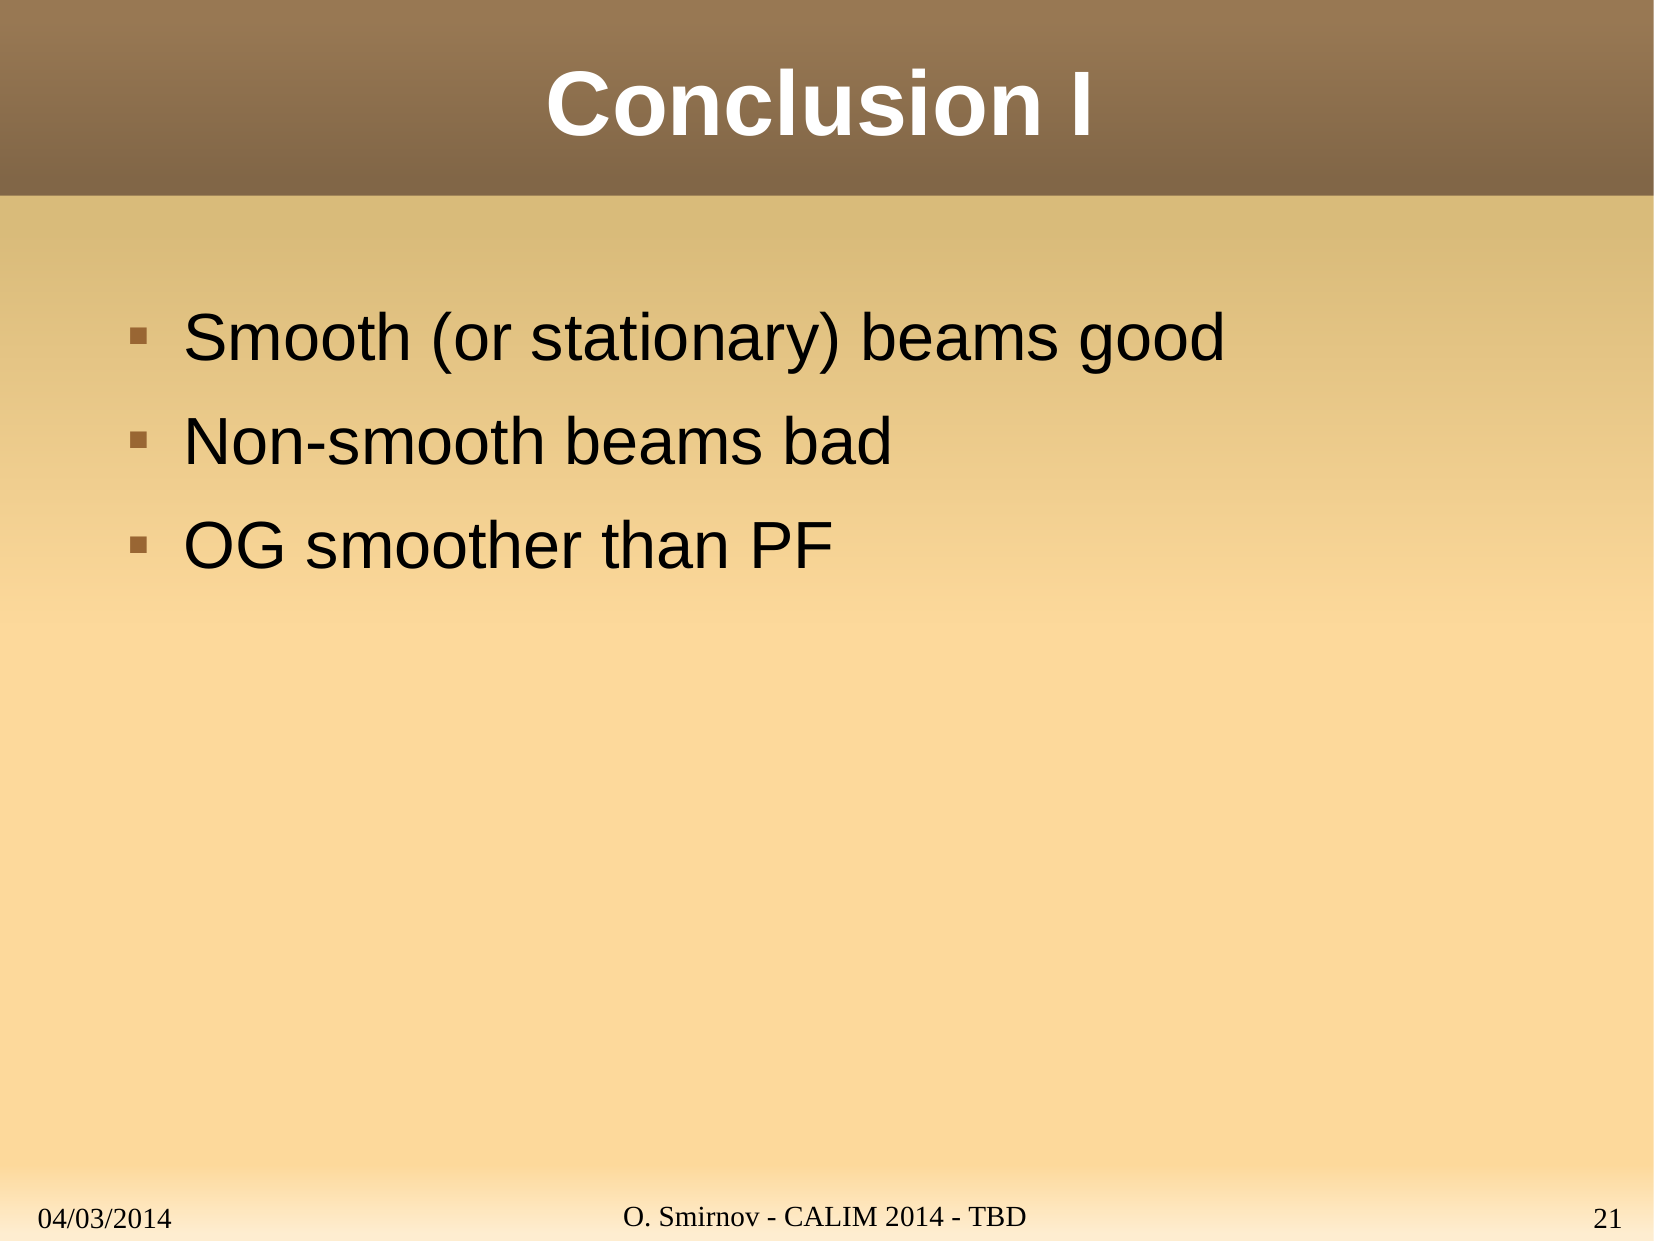

# Conclusion I
Smooth (or stationary) beams good
Non-smooth beams bad
OG smoother than PF
O. Smirnov - CALIM 2014 - TBD
04/03/2014
21